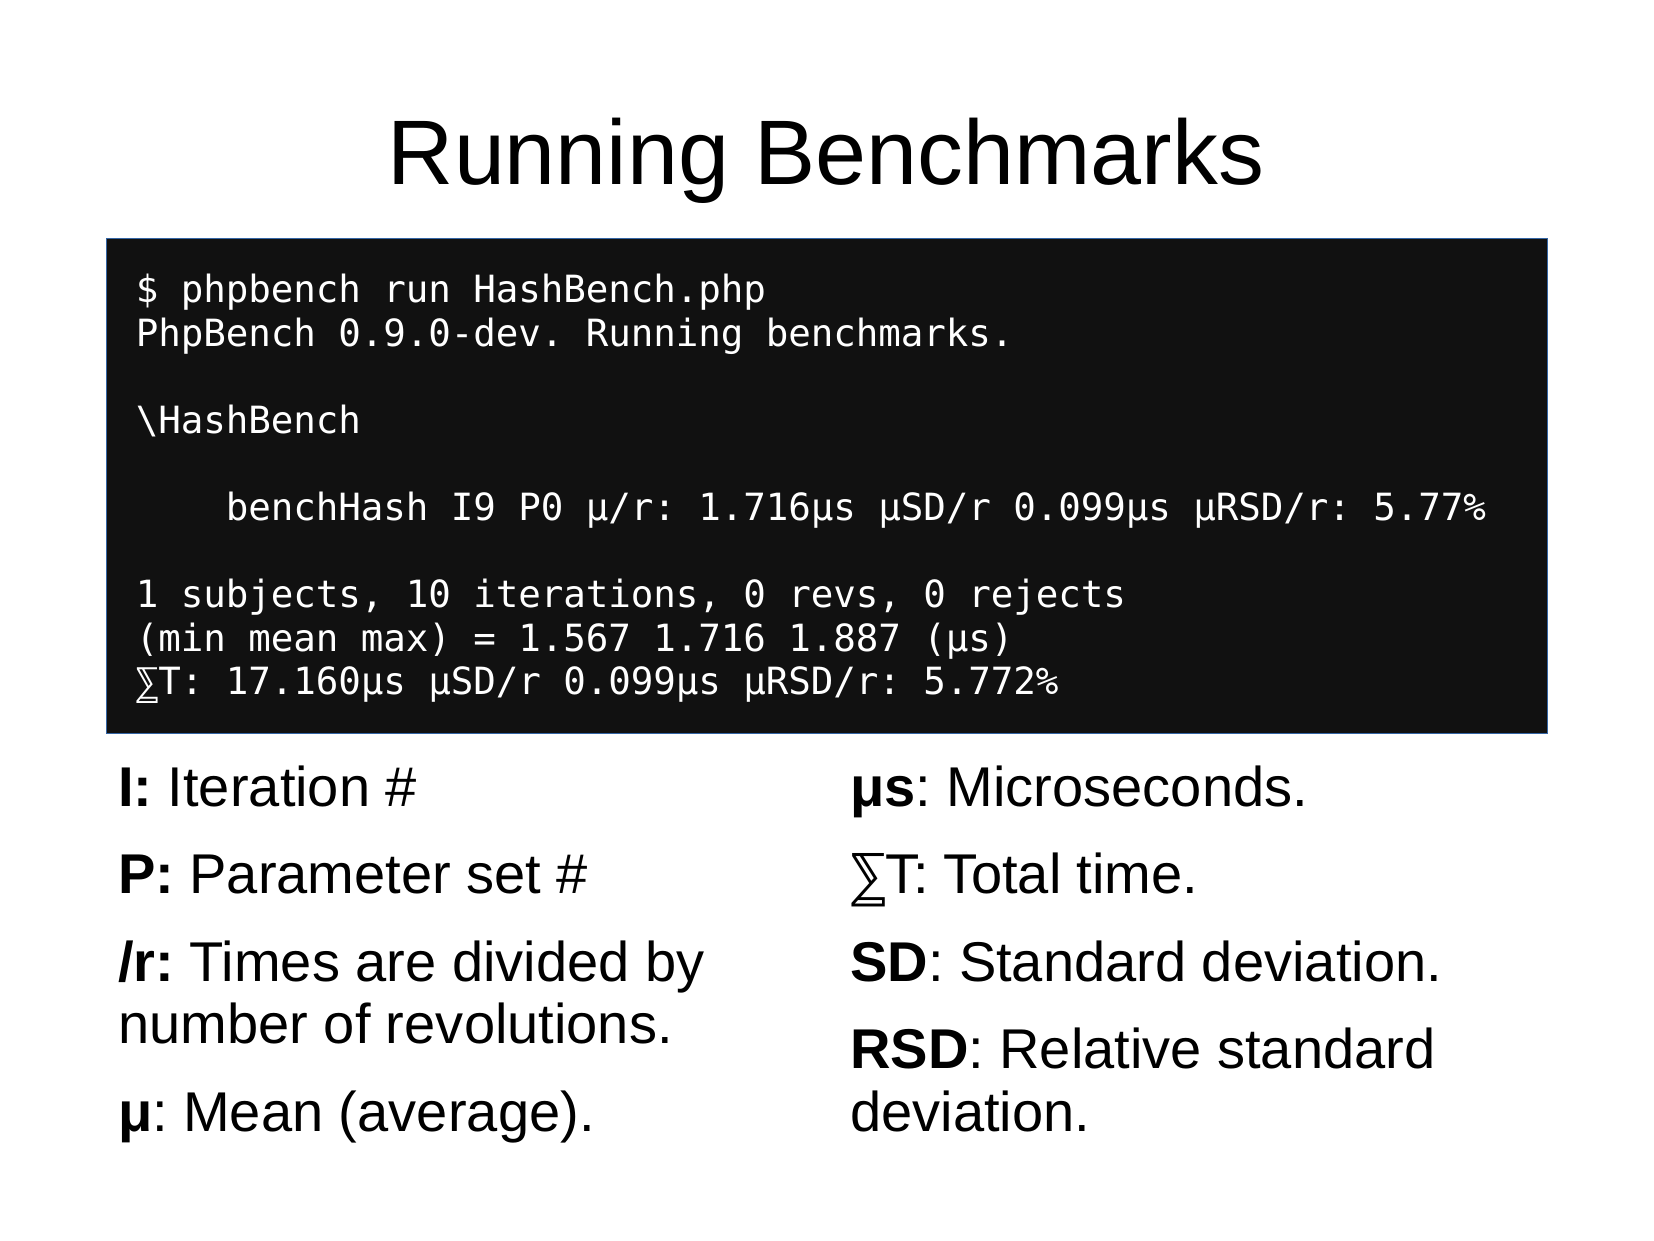

# Running Benchmarks
$ phpbench run HashBench.php
PhpBench 0.9.0-dev. Running benchmarks.
\HashBench
 benchHash I9 P0 μ/r: 1.716μs μSD/r 0.099μs μRSD/r: 5.77%
1 subjects, 10 iterations, 0 revs, 0 rejects
(min mean max) = 1.567 1.716 1.887 (μs)
⅀T: 17.160μs μSD/r 0.099μs μRSD/r: 5.772%
I: Iteration #
P: Parameter set #
/r: Times are divided by number of revolutions.
μ: Mean (average).
μs: Microseconds.
⅀T: Total time.
SD: Standard deviation.
RSD: Relative standard deviation.